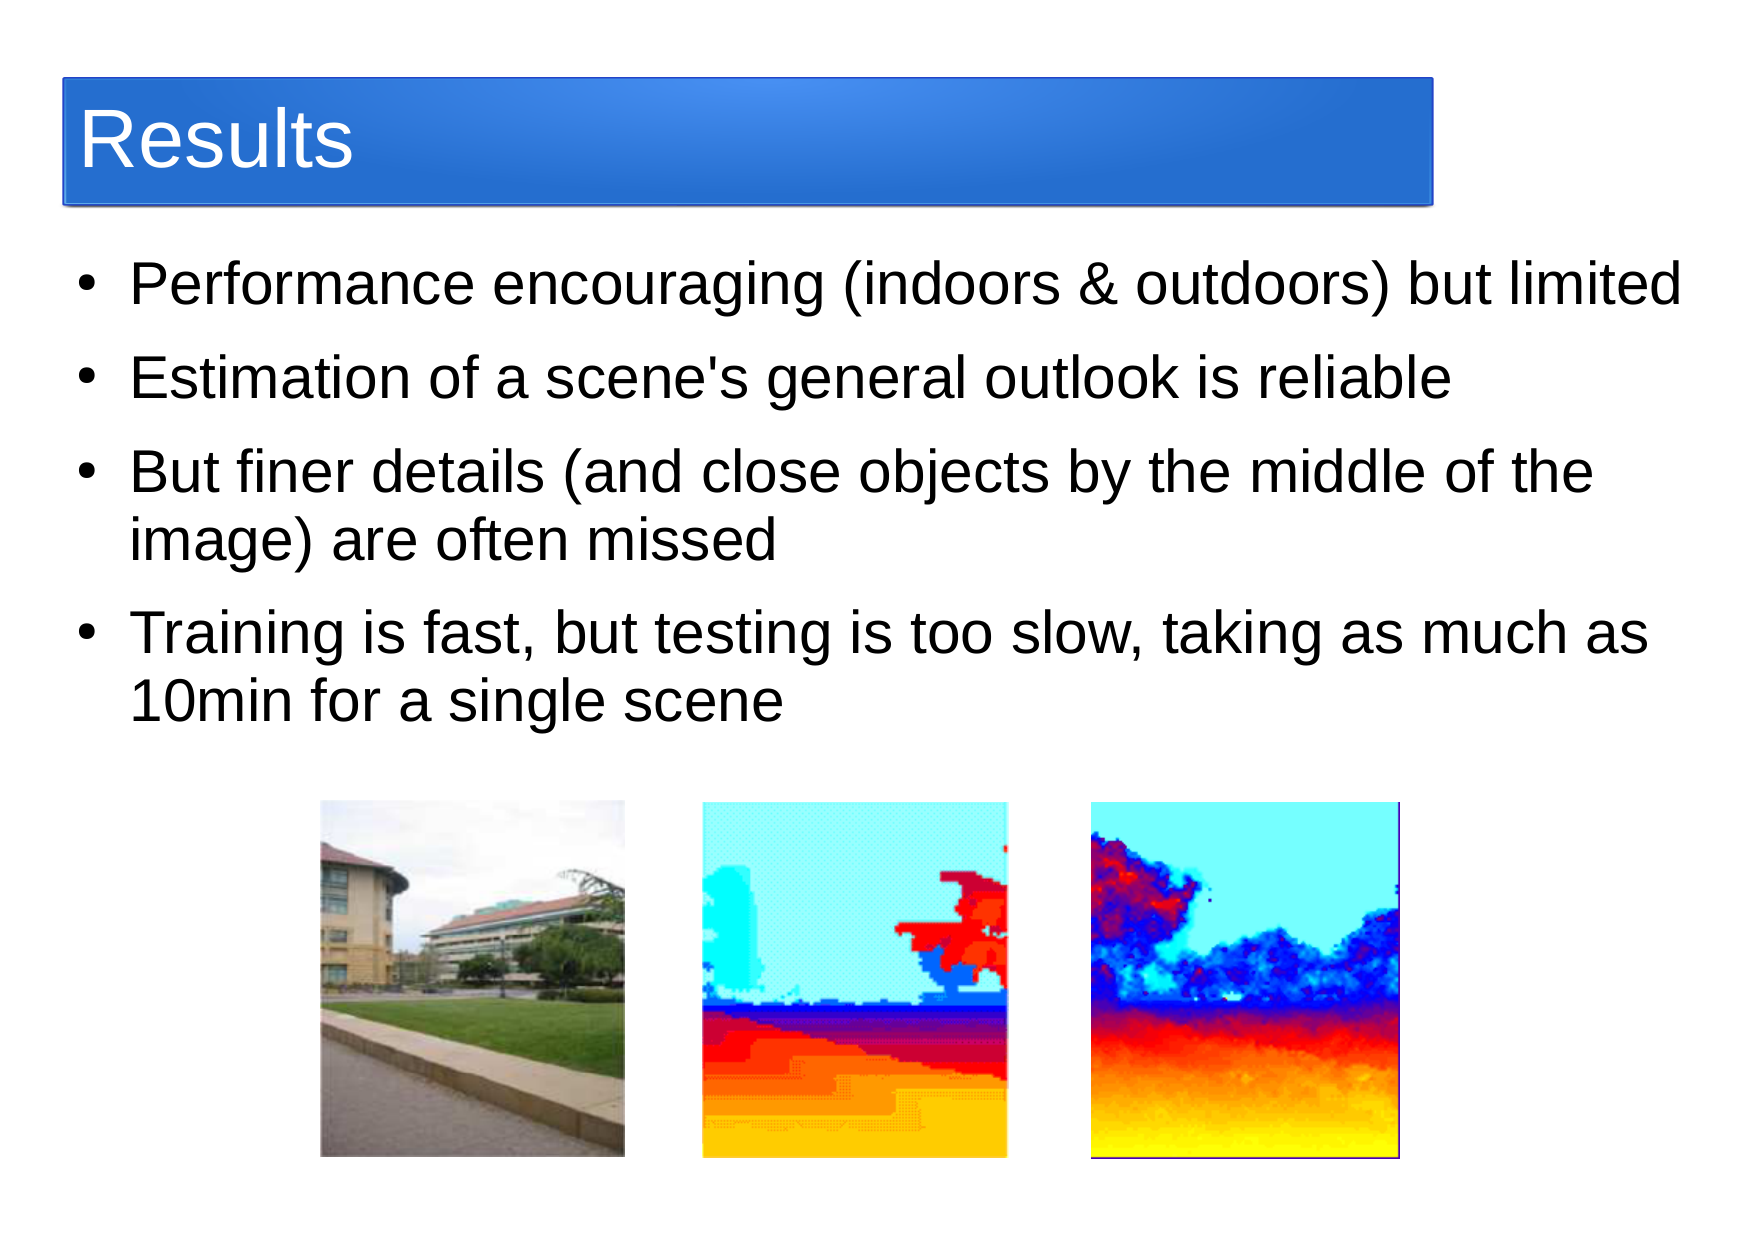

# Results
Performance encouraging (indoors & outdoors) but limited
Estimation of a scene's general outlook is reliable
But finer details (and close objects by the middle of the image) are often missed
Training is fast, but testing is too slow, taking as much as 10min for a single scene